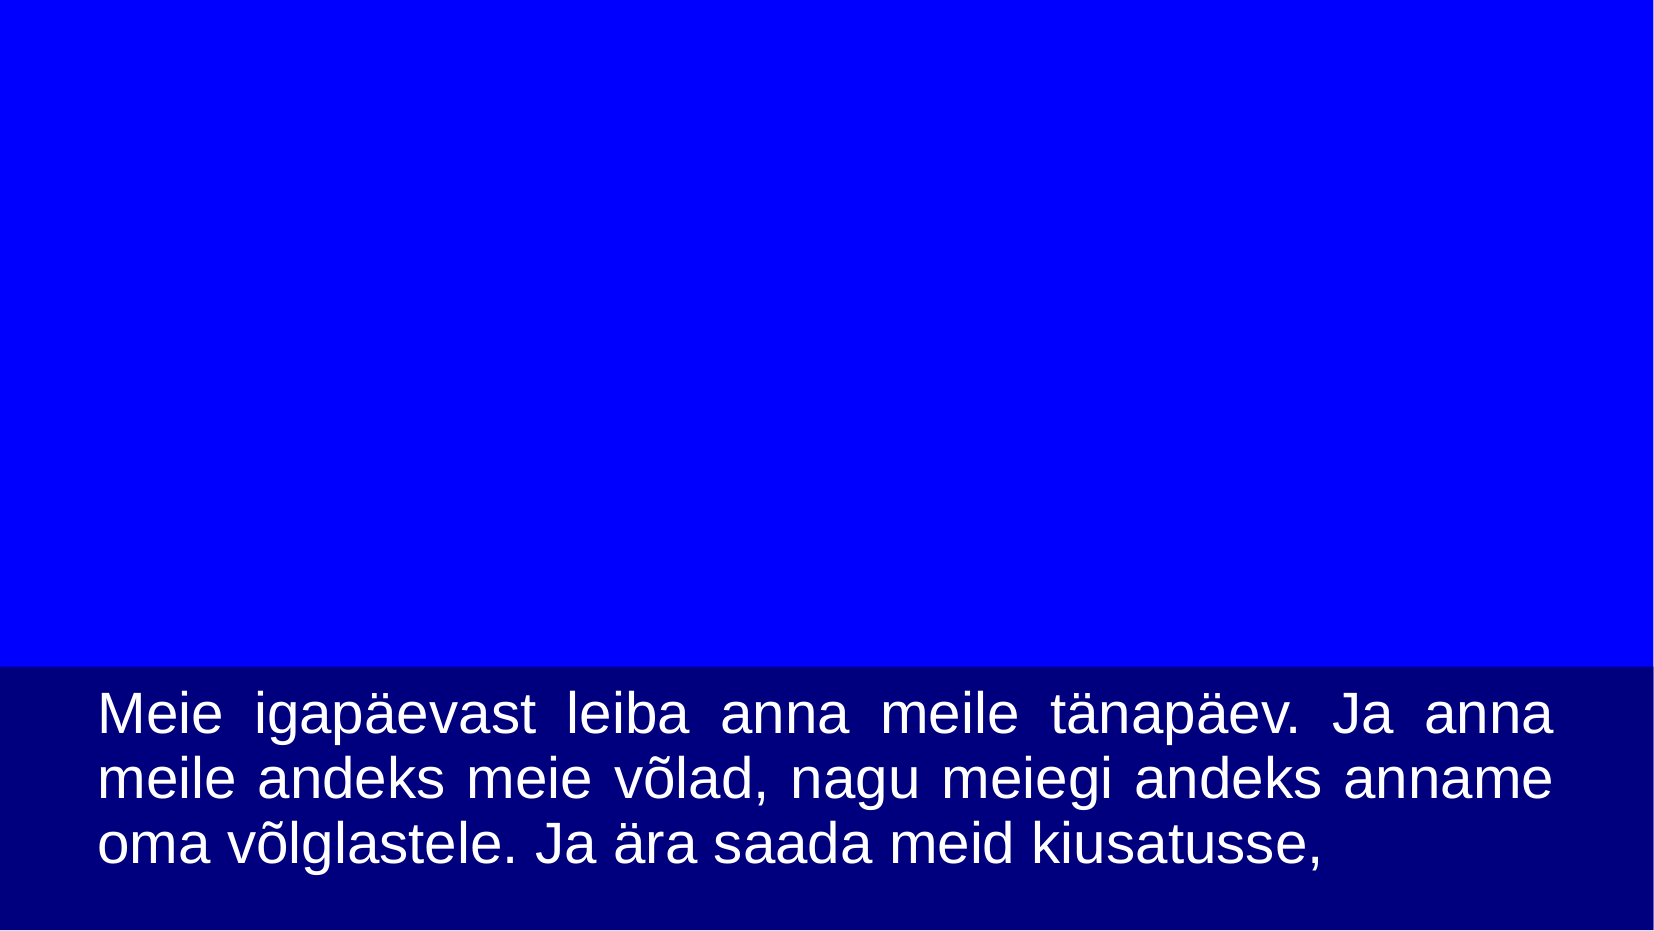

Meie igapäevast leiba anna meile tänapäev. Ja anna meile andeks meie võlad, nagu meiegi andeks anname oma võlglastele. Ja ära saada meid kiusatusse,